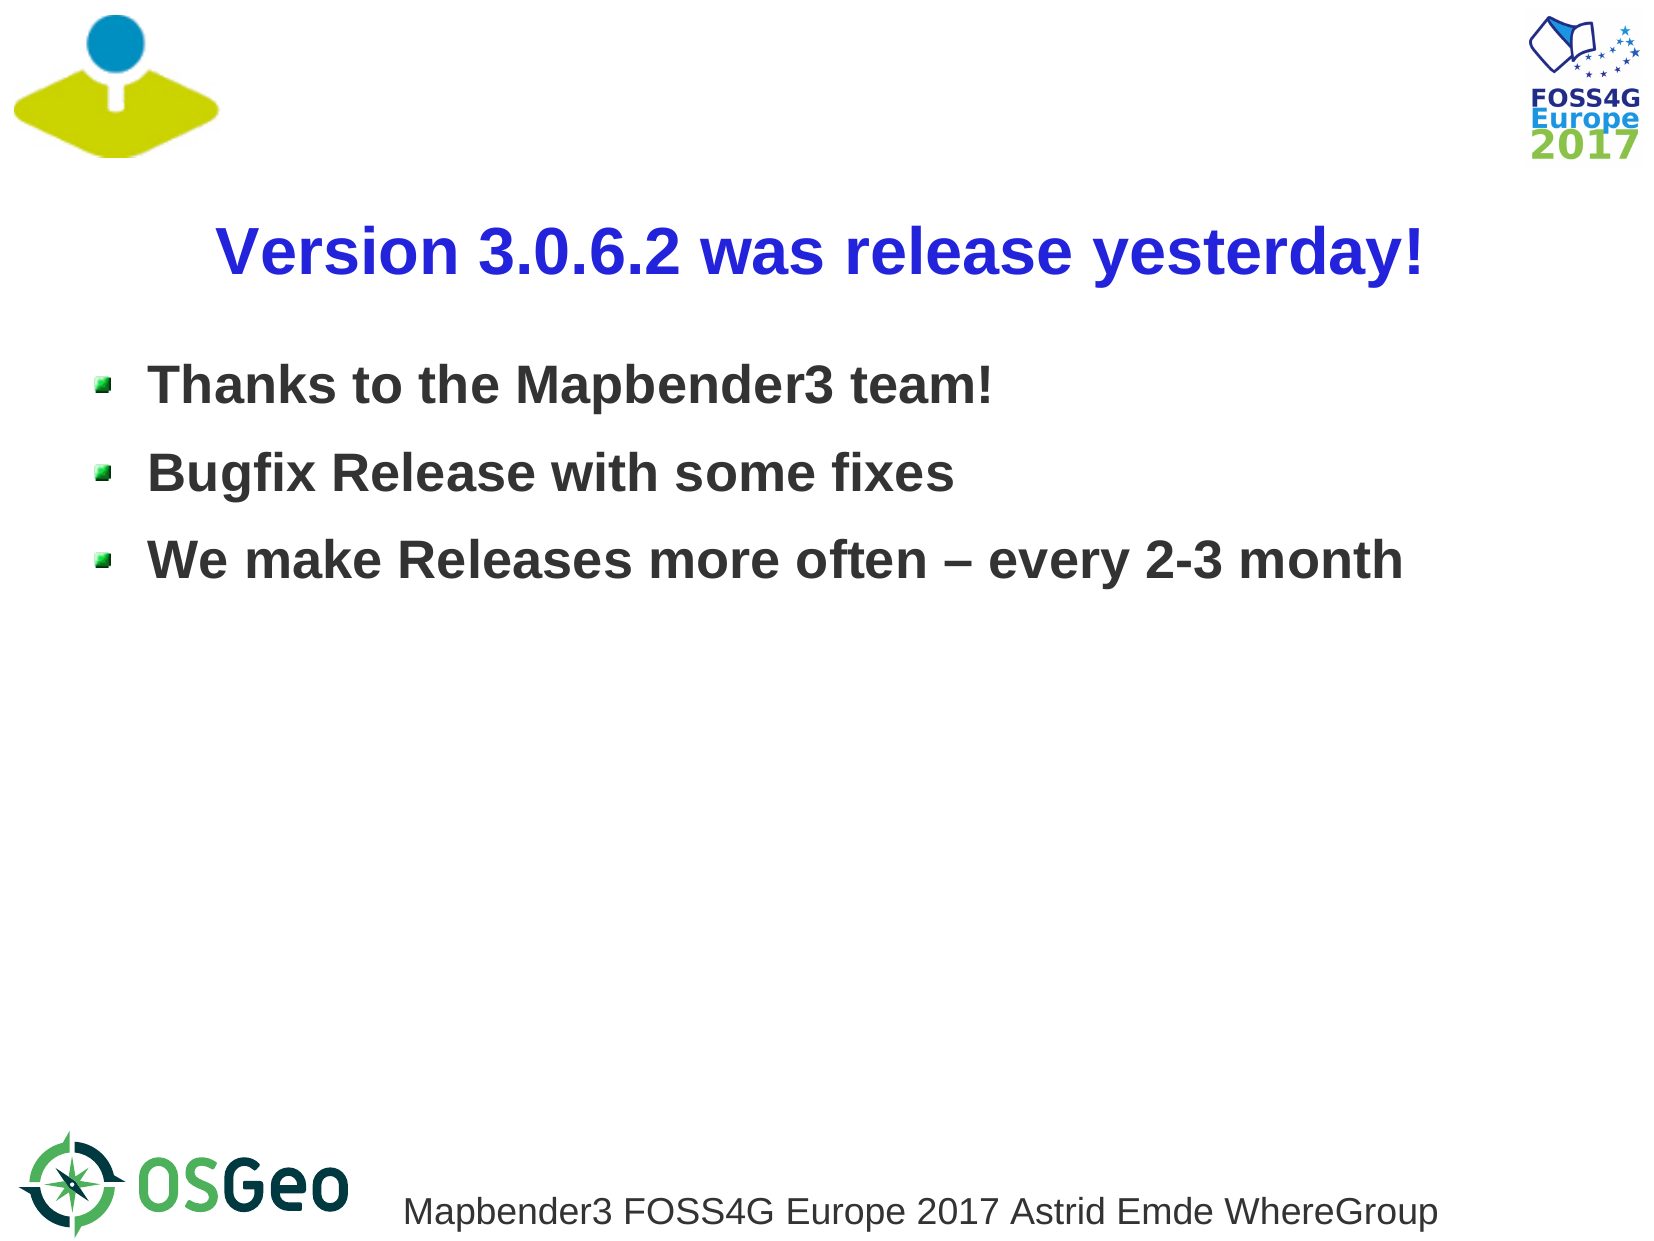

# Version 3.0.6.2 was release yesterday!
Thanks to the Mapbender3 team!
Bugfix Release with some fixes
We make Releases more often – every 2-3 month